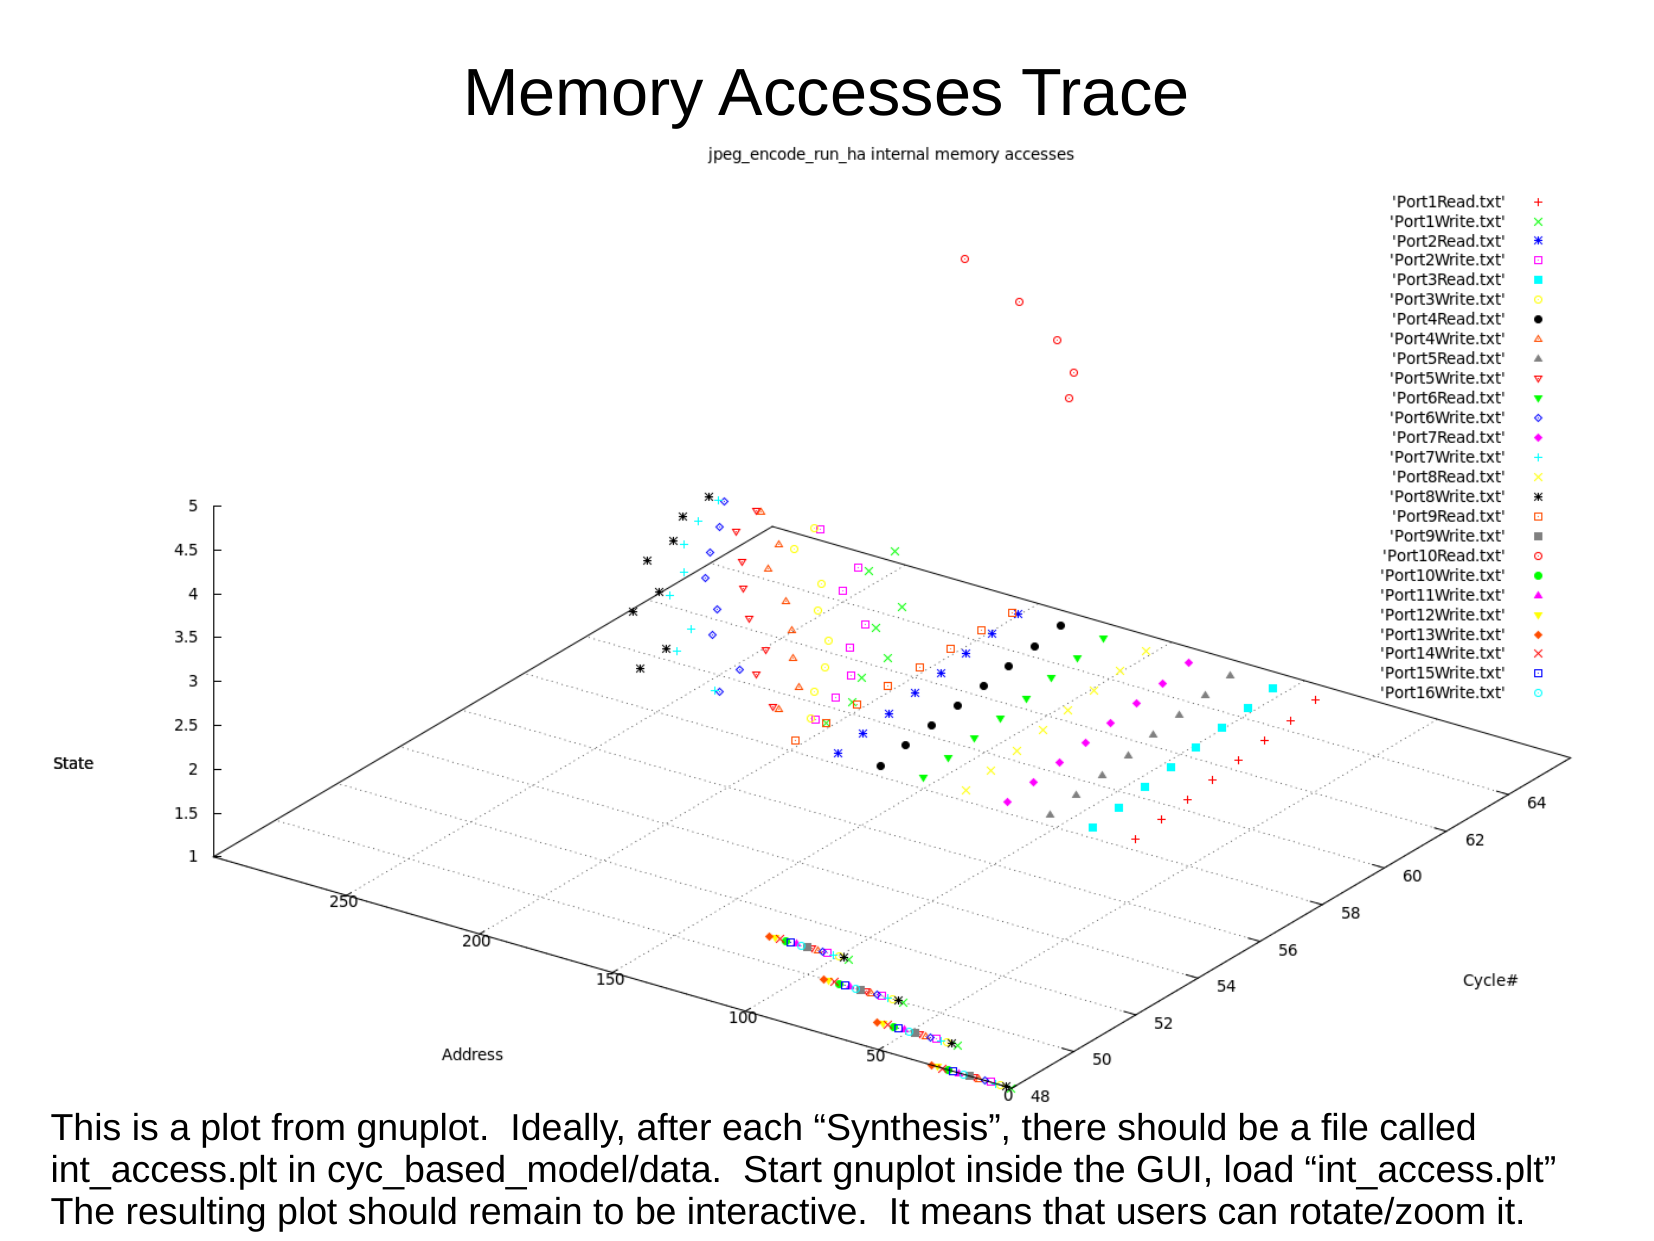

# Memory Accesses Trace
This is a plot from gnuplot. Ideally, after each “Synthesis”, there should be a file called int_access.plt in cyc_based_model/data. Start gnuplot inside the GUI, load “int_access.plt”
The resulting plot should remain to be interactive. It means that users can rotate/zoom it.